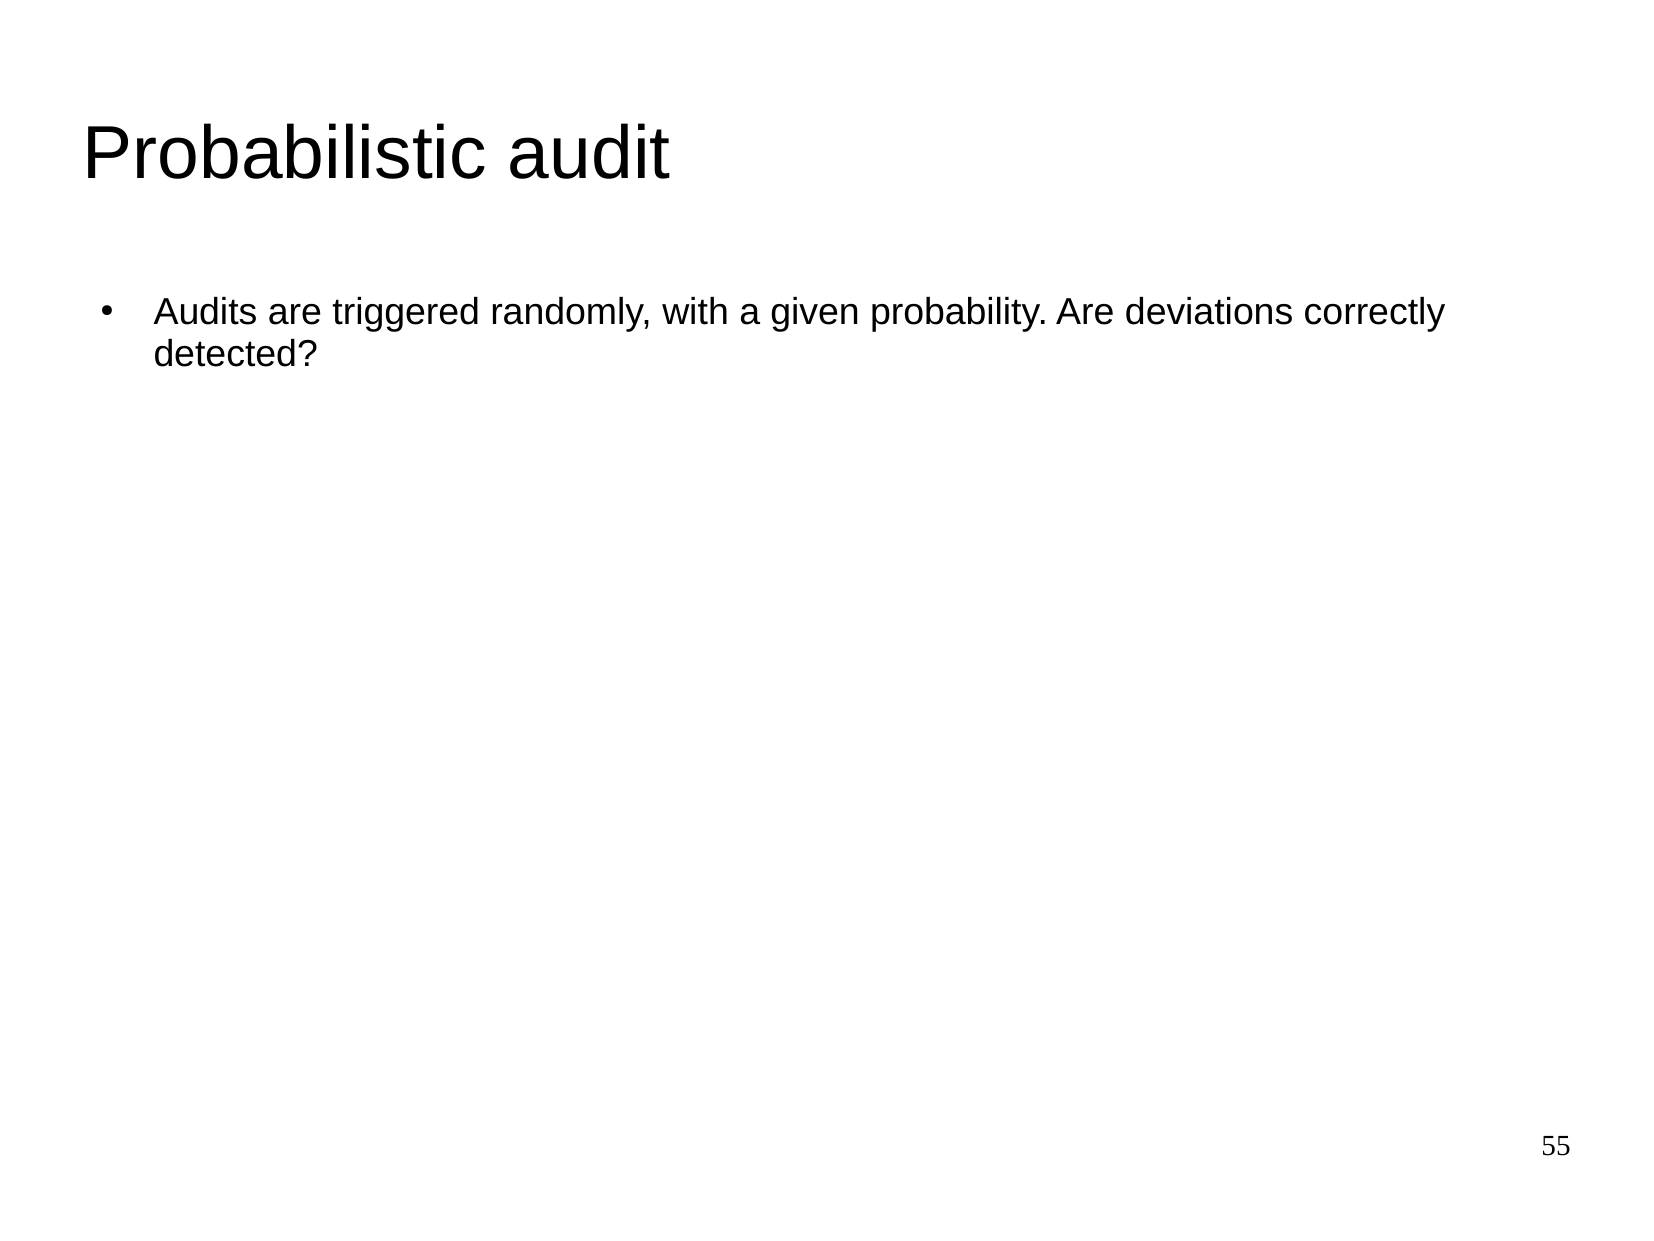

# Probabilistic audit
Audits are triggered randomly, with a given probability. Are deviations correctly detected?
55